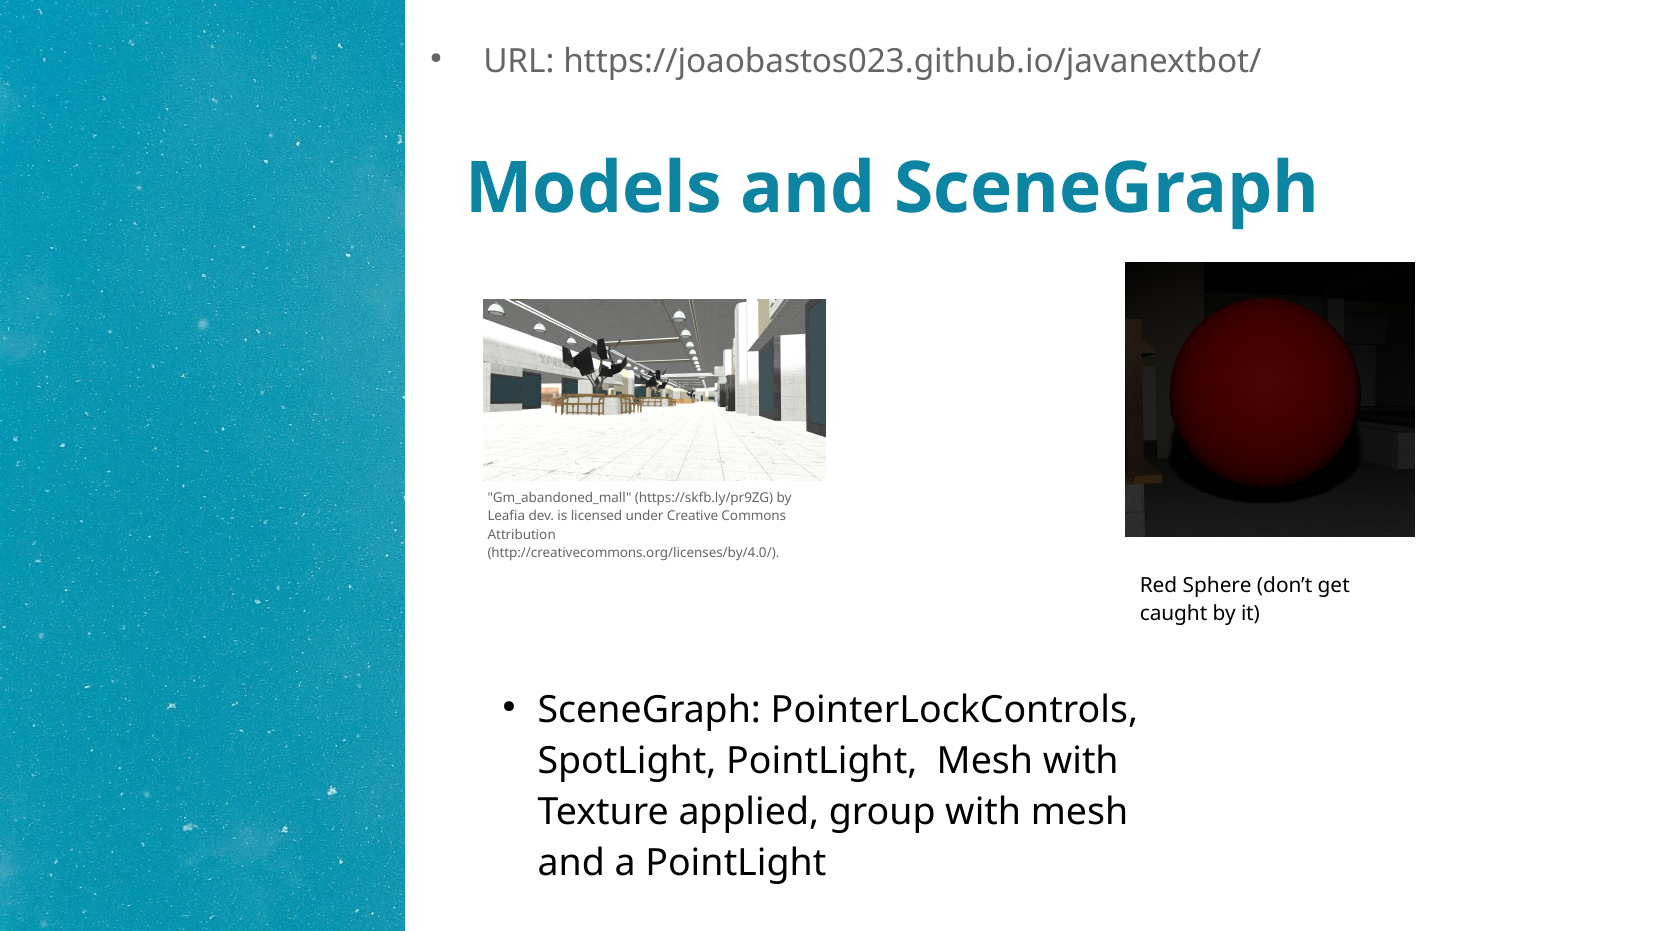

URL: https://joaobastos023.github.io/javanextbot/
# Models and SceneGraph
"Gm_abandoned_mall" (https://skfb.ly/pr9ZG) by Leafia dev. is licensed under Creative Commons Attribution (http://creativecommons.org/licenses/by/4.0/).
Red Sphere (don’t get caught by it)
SceneGraph: PointerLockControls, SpotLight, PointLight, Mesh with Texture applied, group with mesh and a PointLight